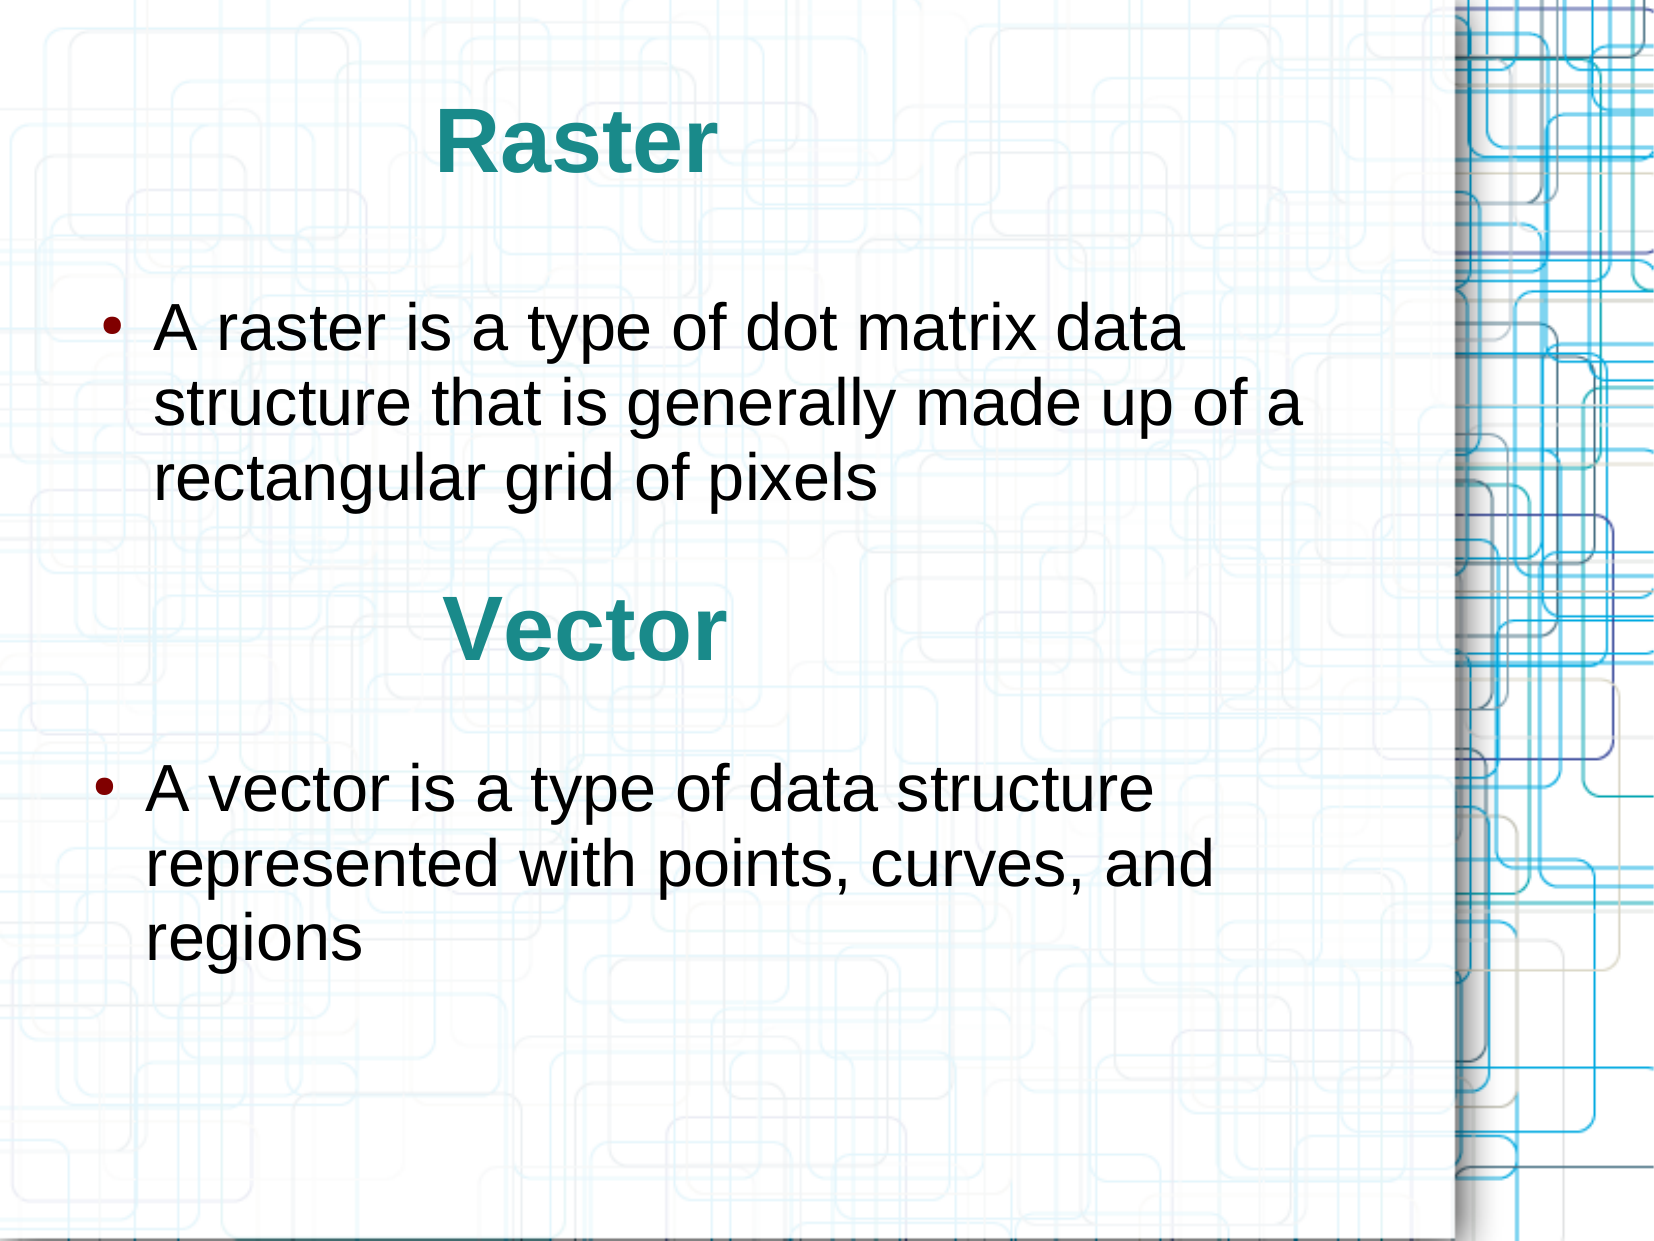

# Raster
A raster is a type of dot matrix data structure that is generally made up of a rectangular grid of pixels
Vector
A vector is a type of data structure represented with points, curves, and regions